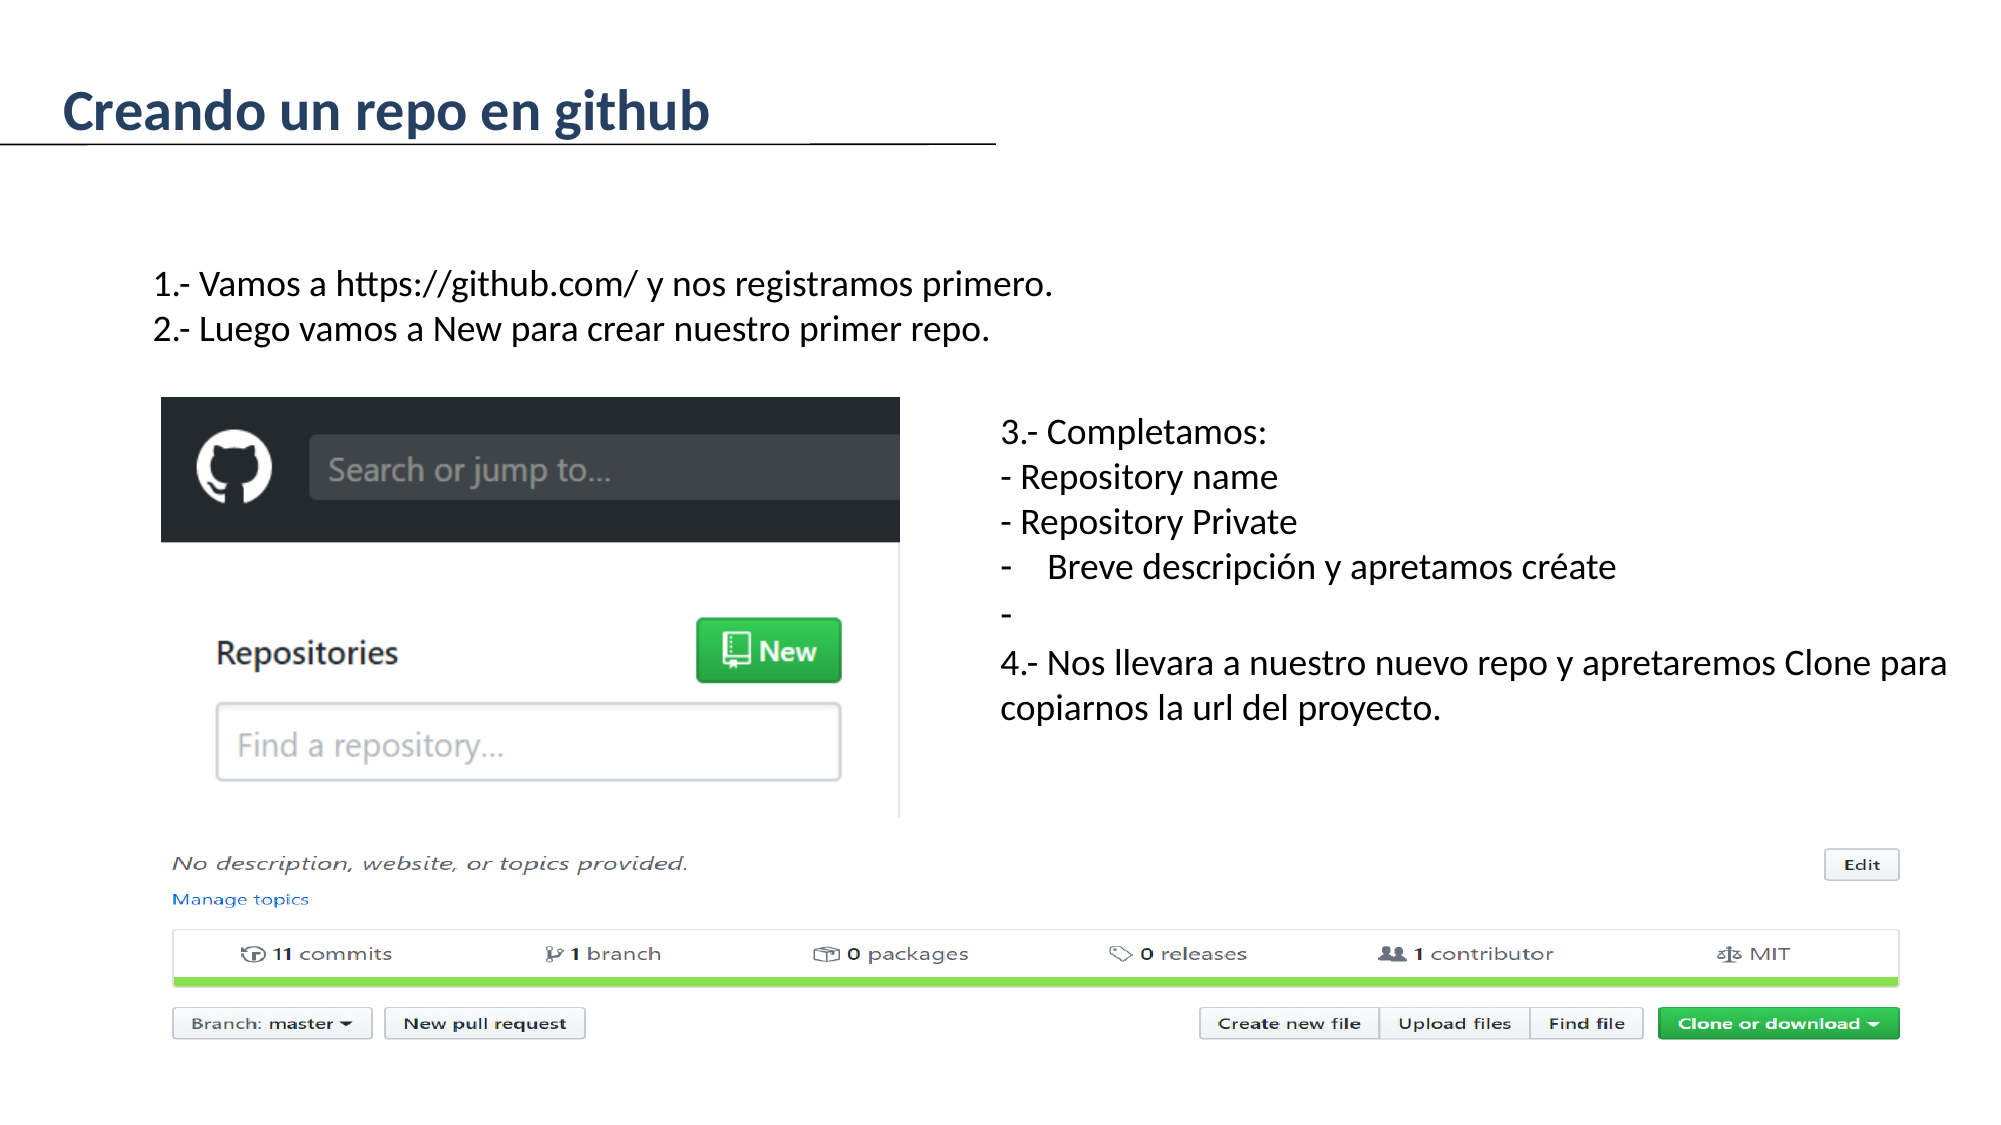

Creando un repo en github
1.- Vamos a https://github.com/ y nos registramos primero.
2.- Luego vamos a New para crear nuestro primer repo.
3.- Completamos:
- Repository name
- Repository Private
Breve descripción y apretamos créate
4.- Nos llevara a nuestro nuevo repo y apretaremos Clone para copiarnos la url del proyecto.